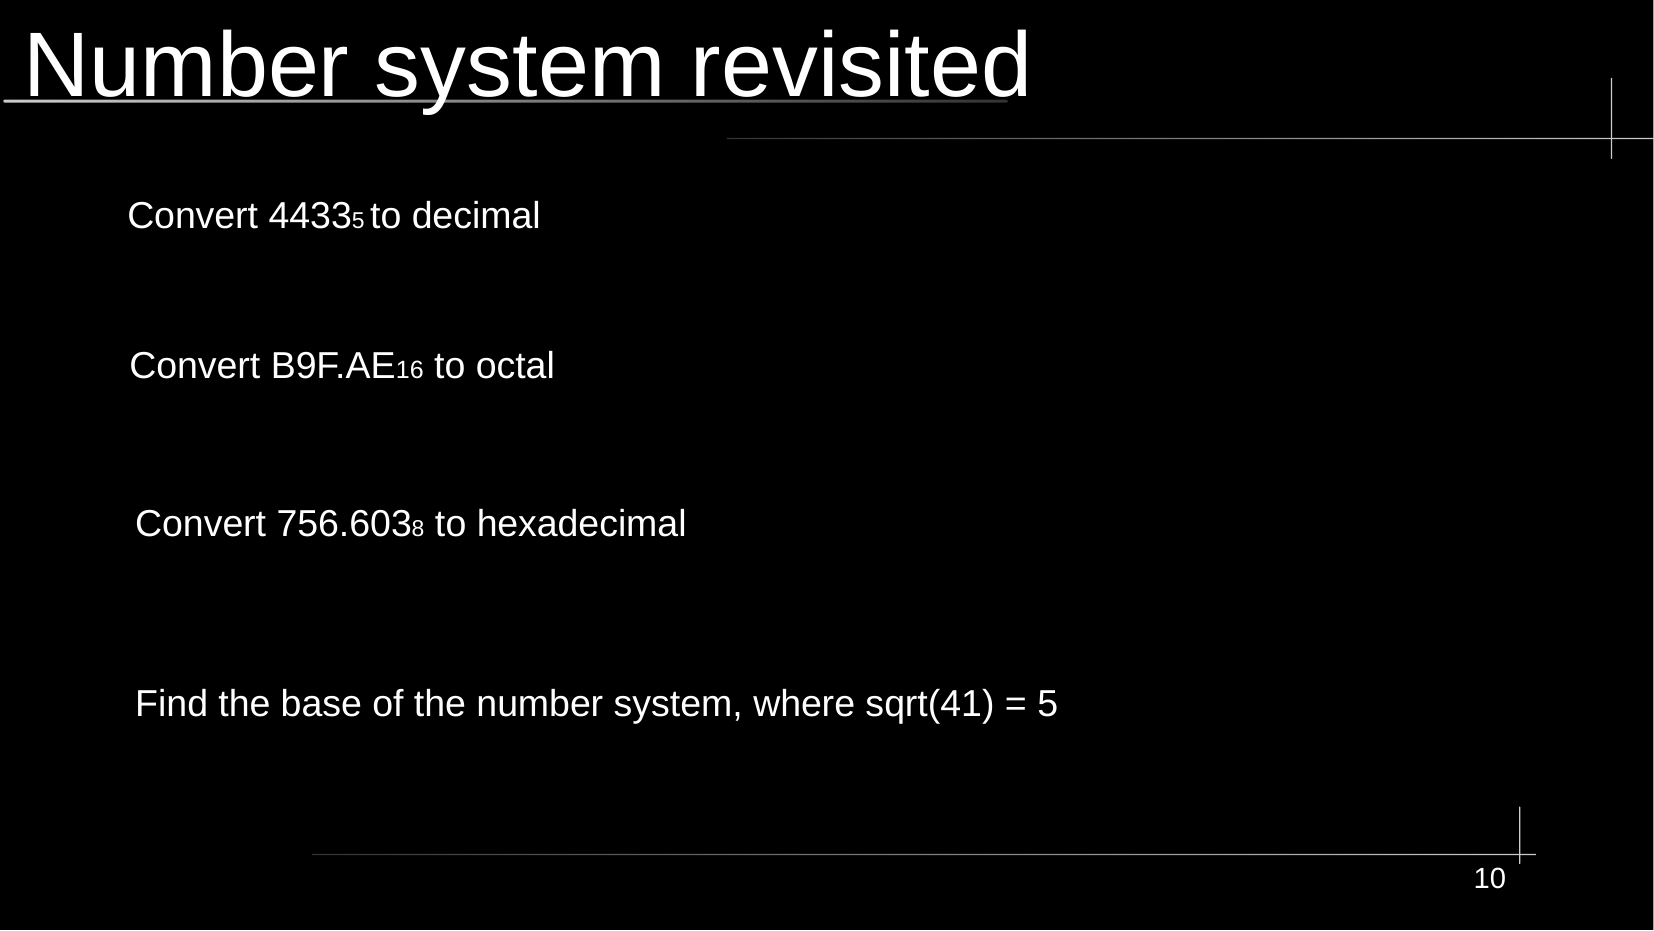

# Number system revisited
Convert 44335 to decimal
Convert B9F.AE16 to octal
Convert 756.6038 to hexadecimal
Find the base of the number system, where sqrt(41) = 5
10